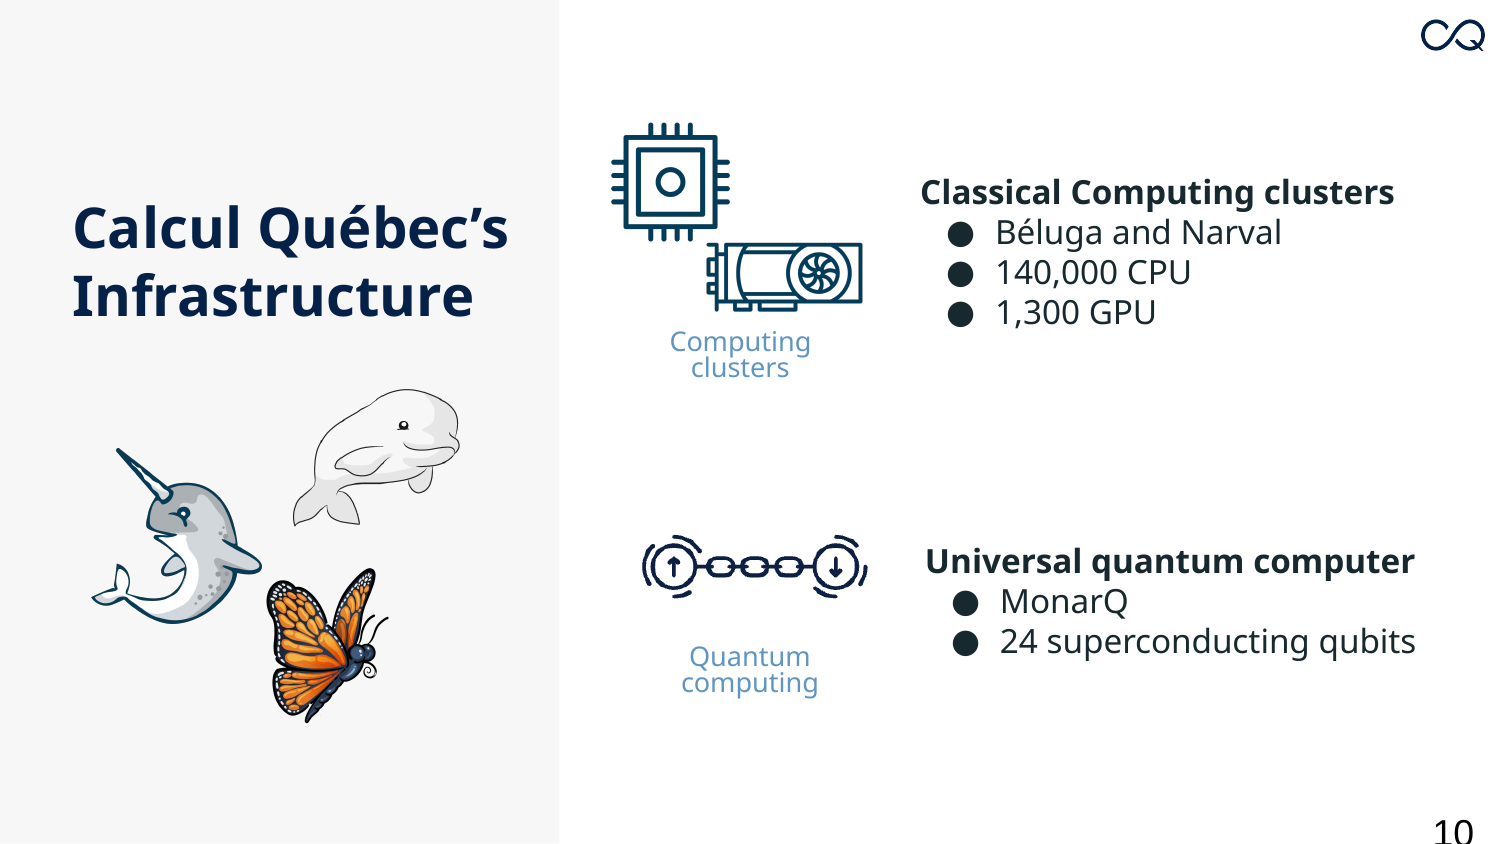

Computing clusters
Classical Computing clusters
Béluga and Narval
140,000 CPU
1,300 GPU
Calcul Québec’s Infrastructure
#
Universal quantum computer
MonarQ
24 superconducting qubits
Quantum
computing